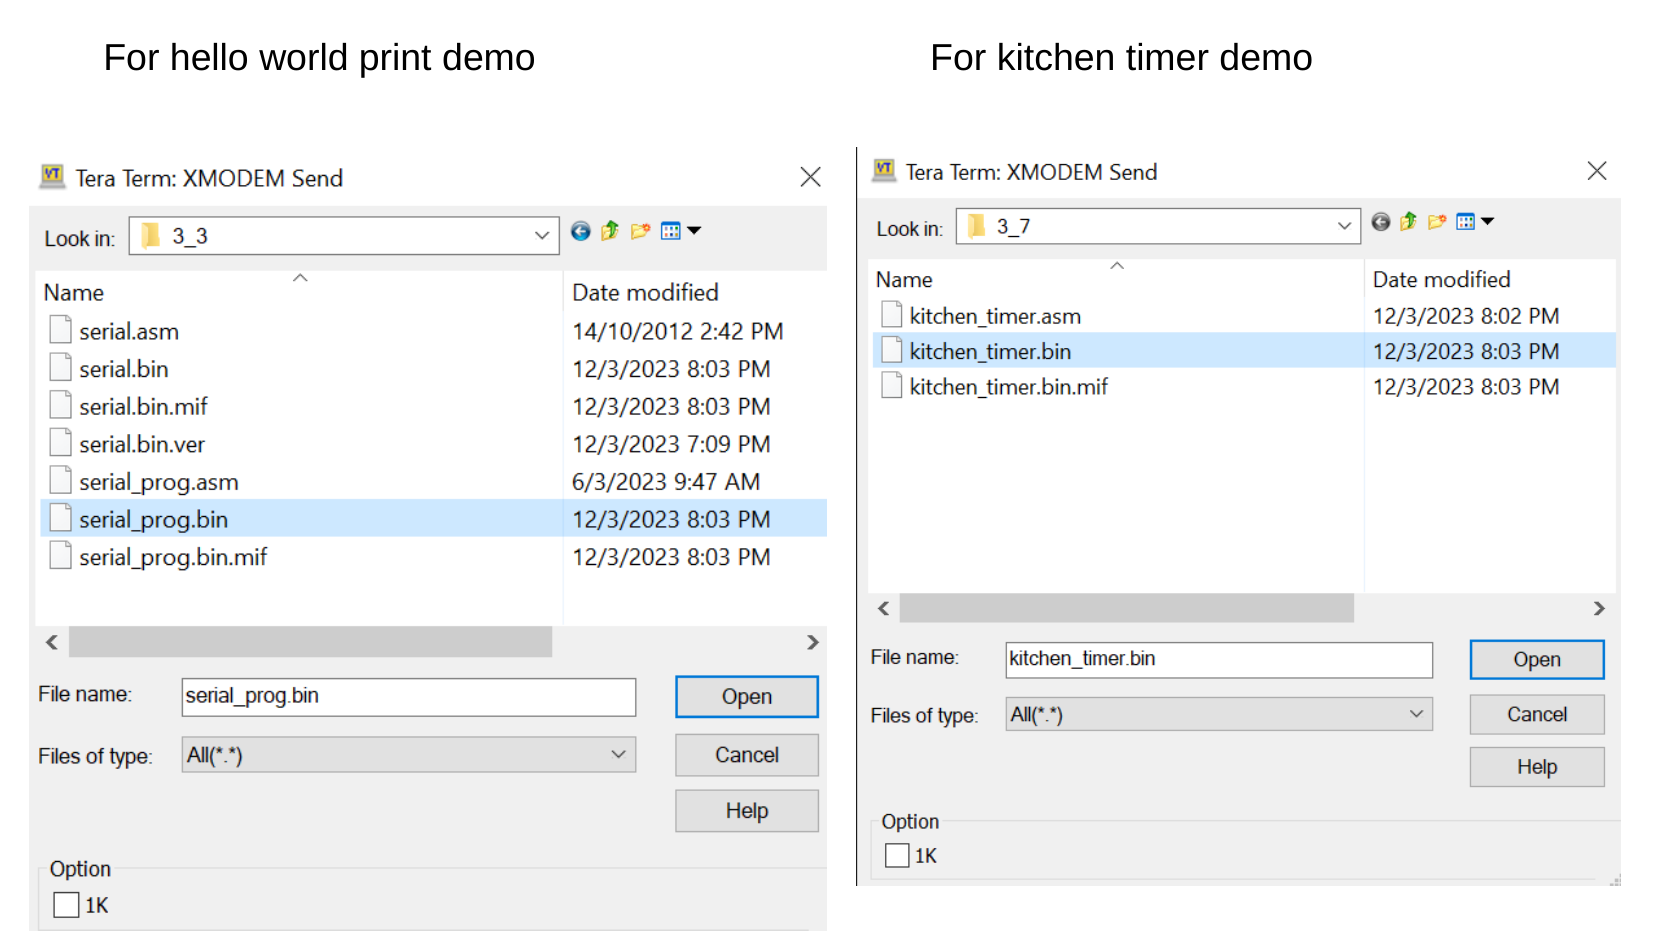

For hello world print demo
For kitchen timer demo